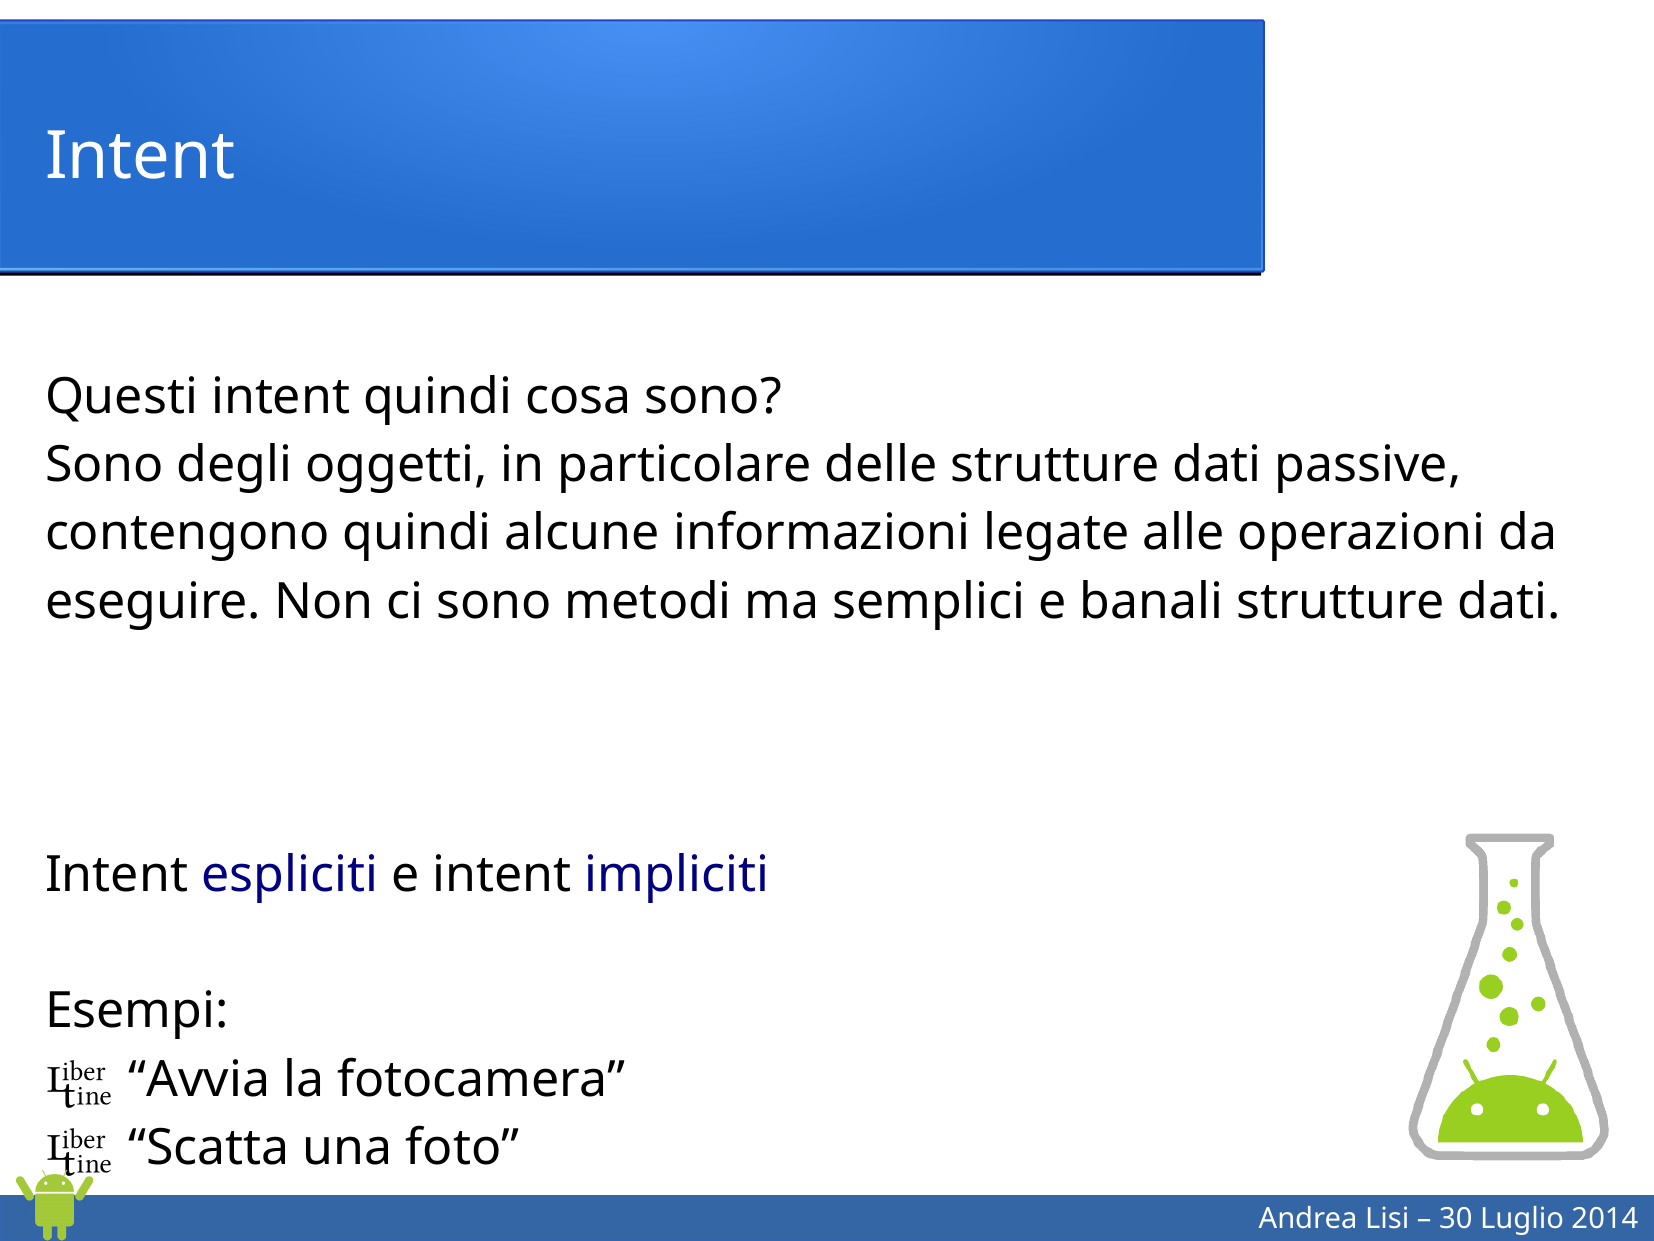

# Intent
Questi intent quindi cosa sono?
Sono degli oggetti, in particolare delle strutture dati passive, contengono quindi alcune informazioni legate alle operazioni da eseguire. Non ci sono metodi ma semplici e banali strutture dati.
Intent espliciti e intent impliciti
Esempi:
 “Avvia la fotocamera”
 “Scatta una foto”
Andrea Lisi – 30 Luglio 2014